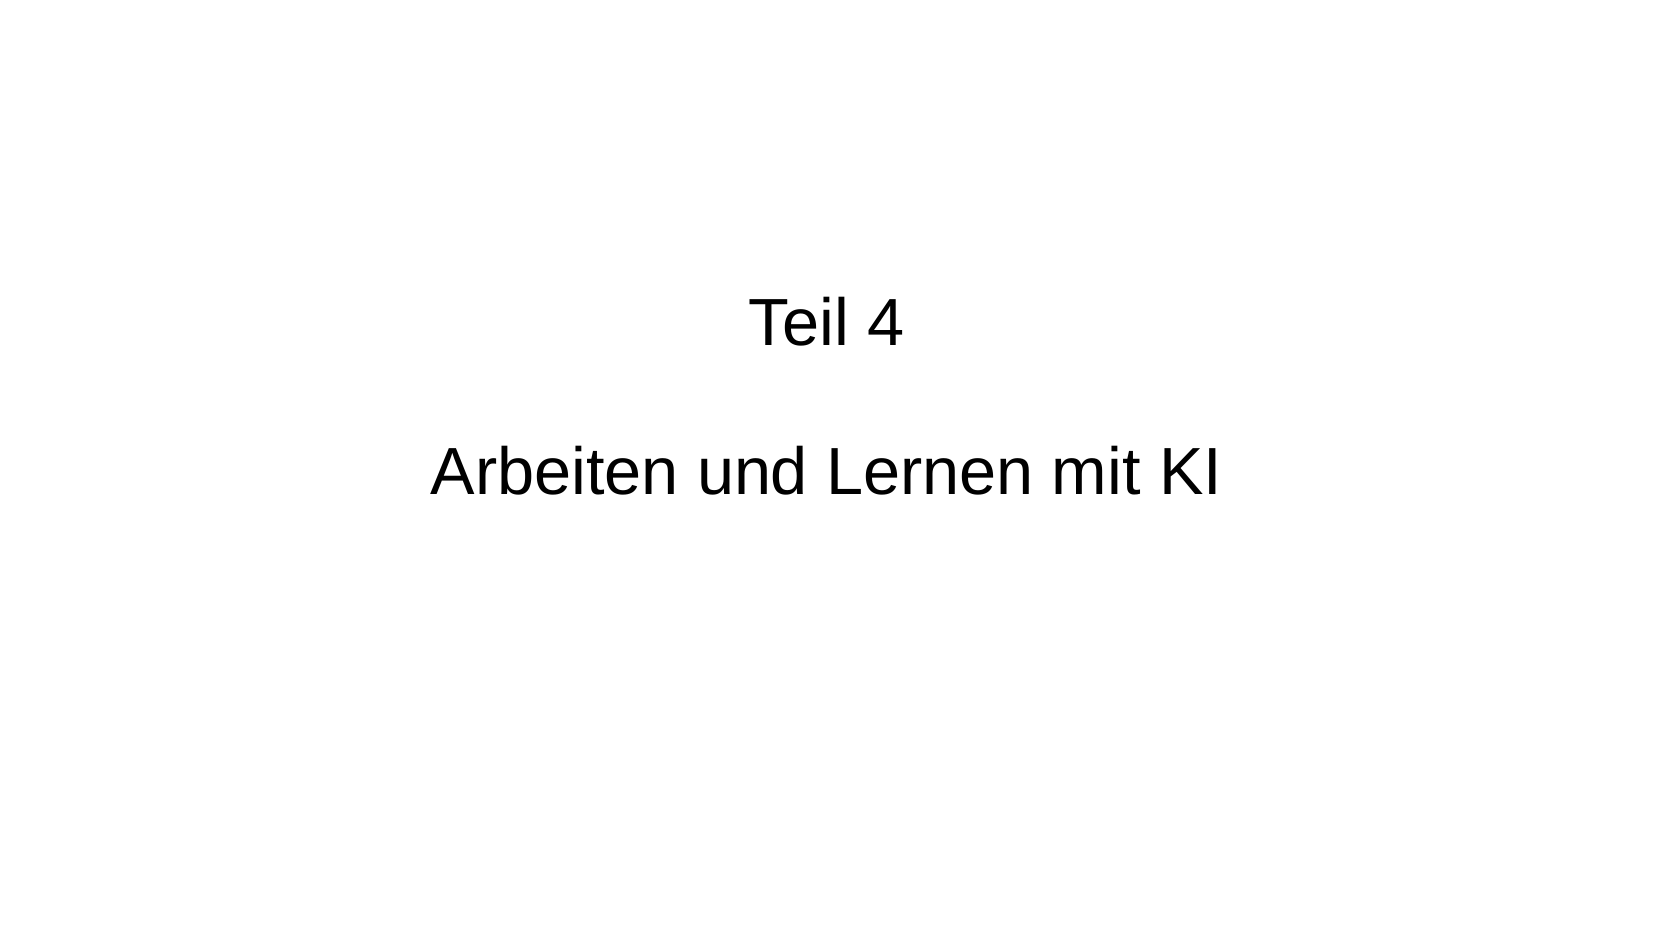

# Teil 4
Arbeiten und Lernen mit KI